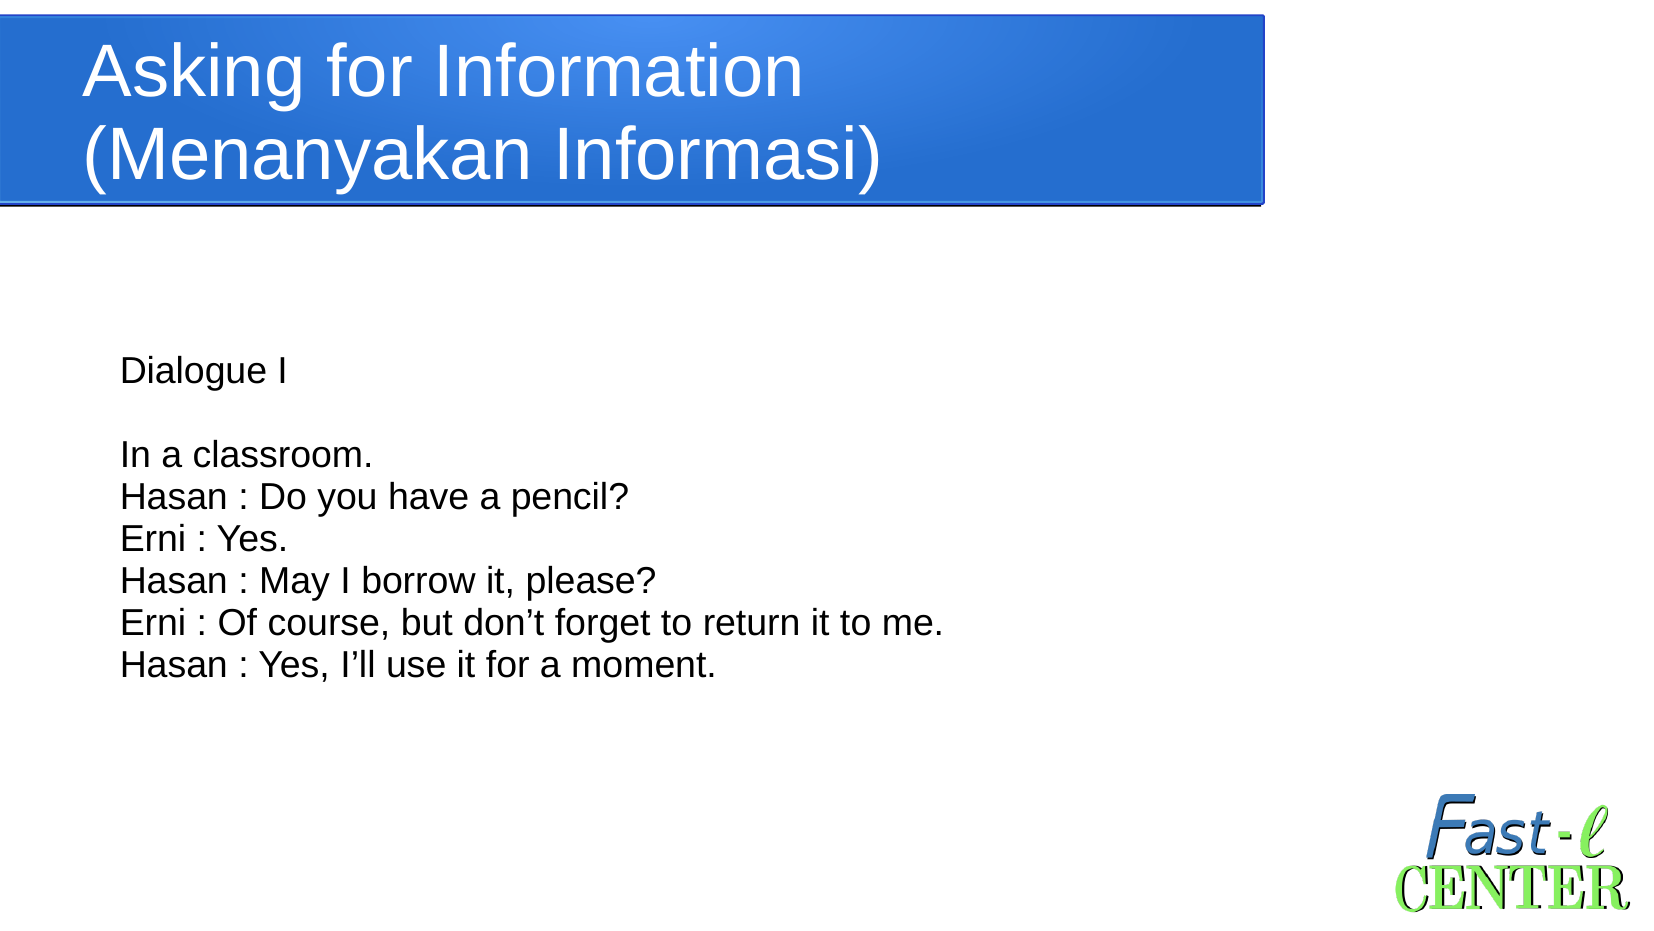

# Asking for Information (Menanyakan Informasi)
Dialogue I
In a classroom.
Hasan : Do you have a pencil?
Erni : Yes.
Hasan : May I borrow it, please?
Erni : Of course, but don’t forget to return it to me.
Hasan : Yes, I’ll use it for a moment.